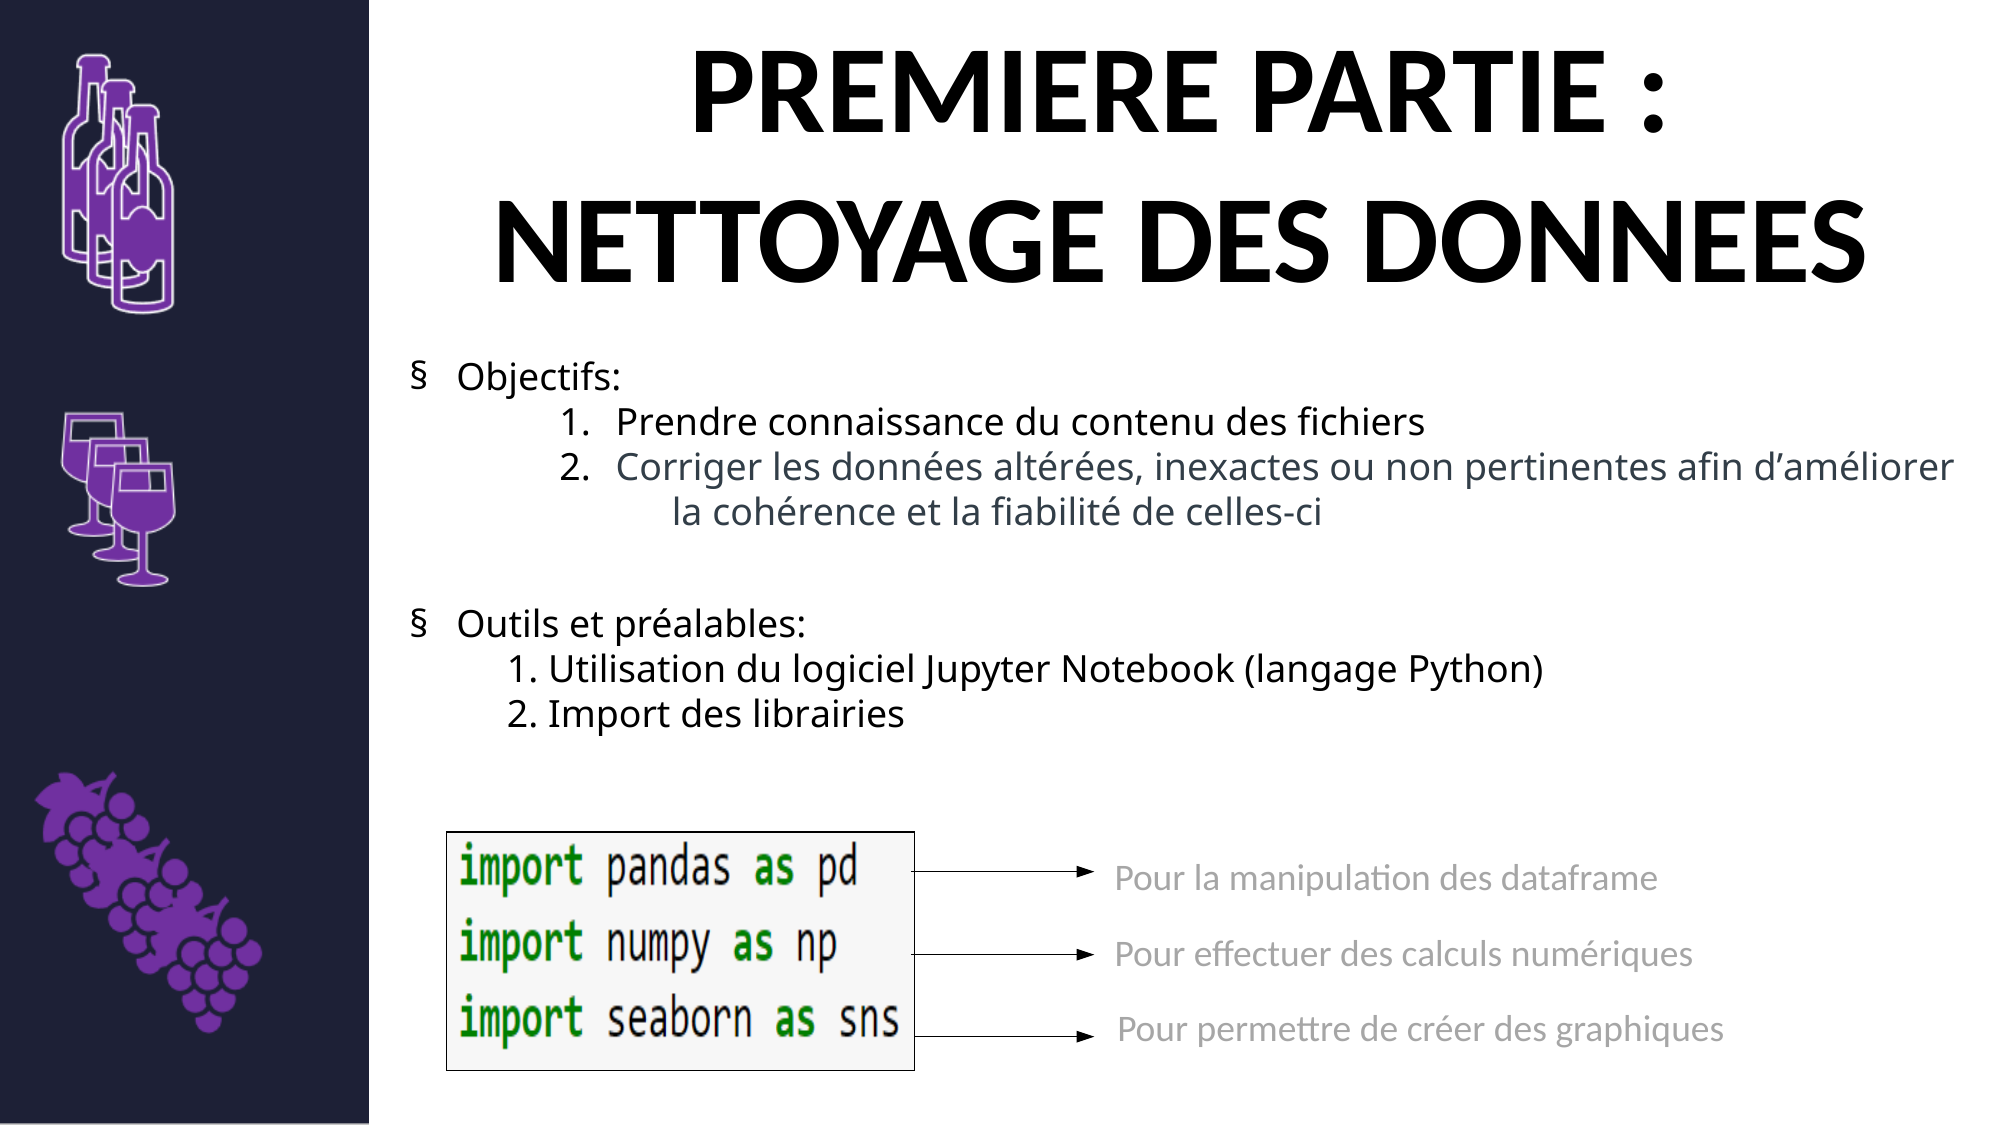

PREMIERE PARTIE : NETTOYAGE DES DONNEES
Objectifs:
Prendre connaissance du contenu des fichiers
Corriger les données altérées, inexactes ou non pertinentes afin d’améliorer la cohérence et la fiabilité de celles-ci
Outils et préalables:
 1. Utilisation du logiciel Jupyter Notebook (langage Python)
 2. Import des librairies
Pour la manipulation des dataframe
Pour effectuer des calculs numériques
Pour permettre de créer des graphiques